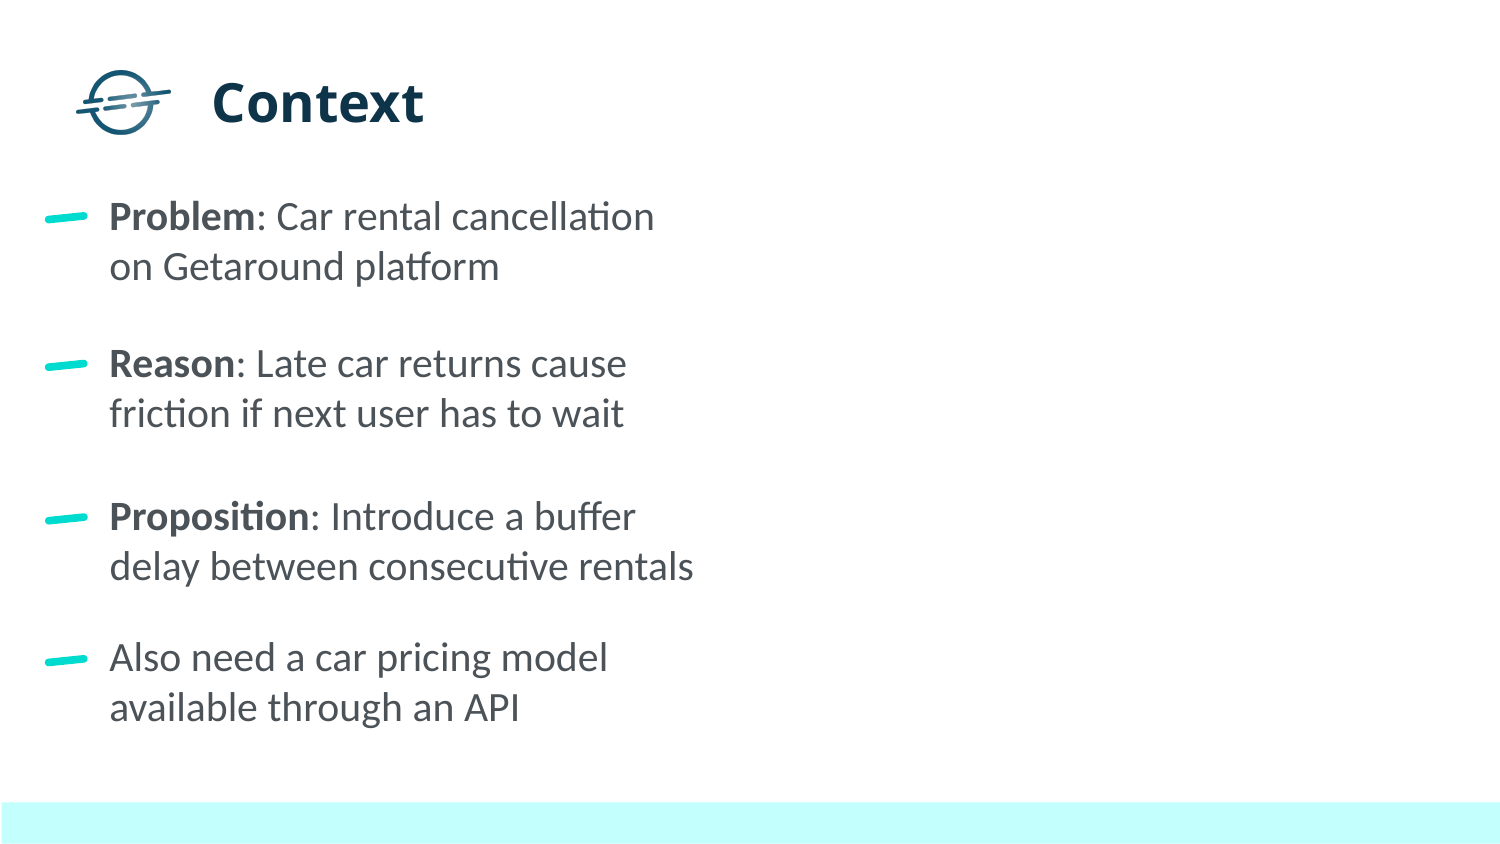

# Context
Problem: Car rental cancellation on Getaround platform
Reason: Late car returns cause friction if next user has to wait
Proposition: Introduce a buffer delay between consecutive rentals
Also need a car pricing model available through an API